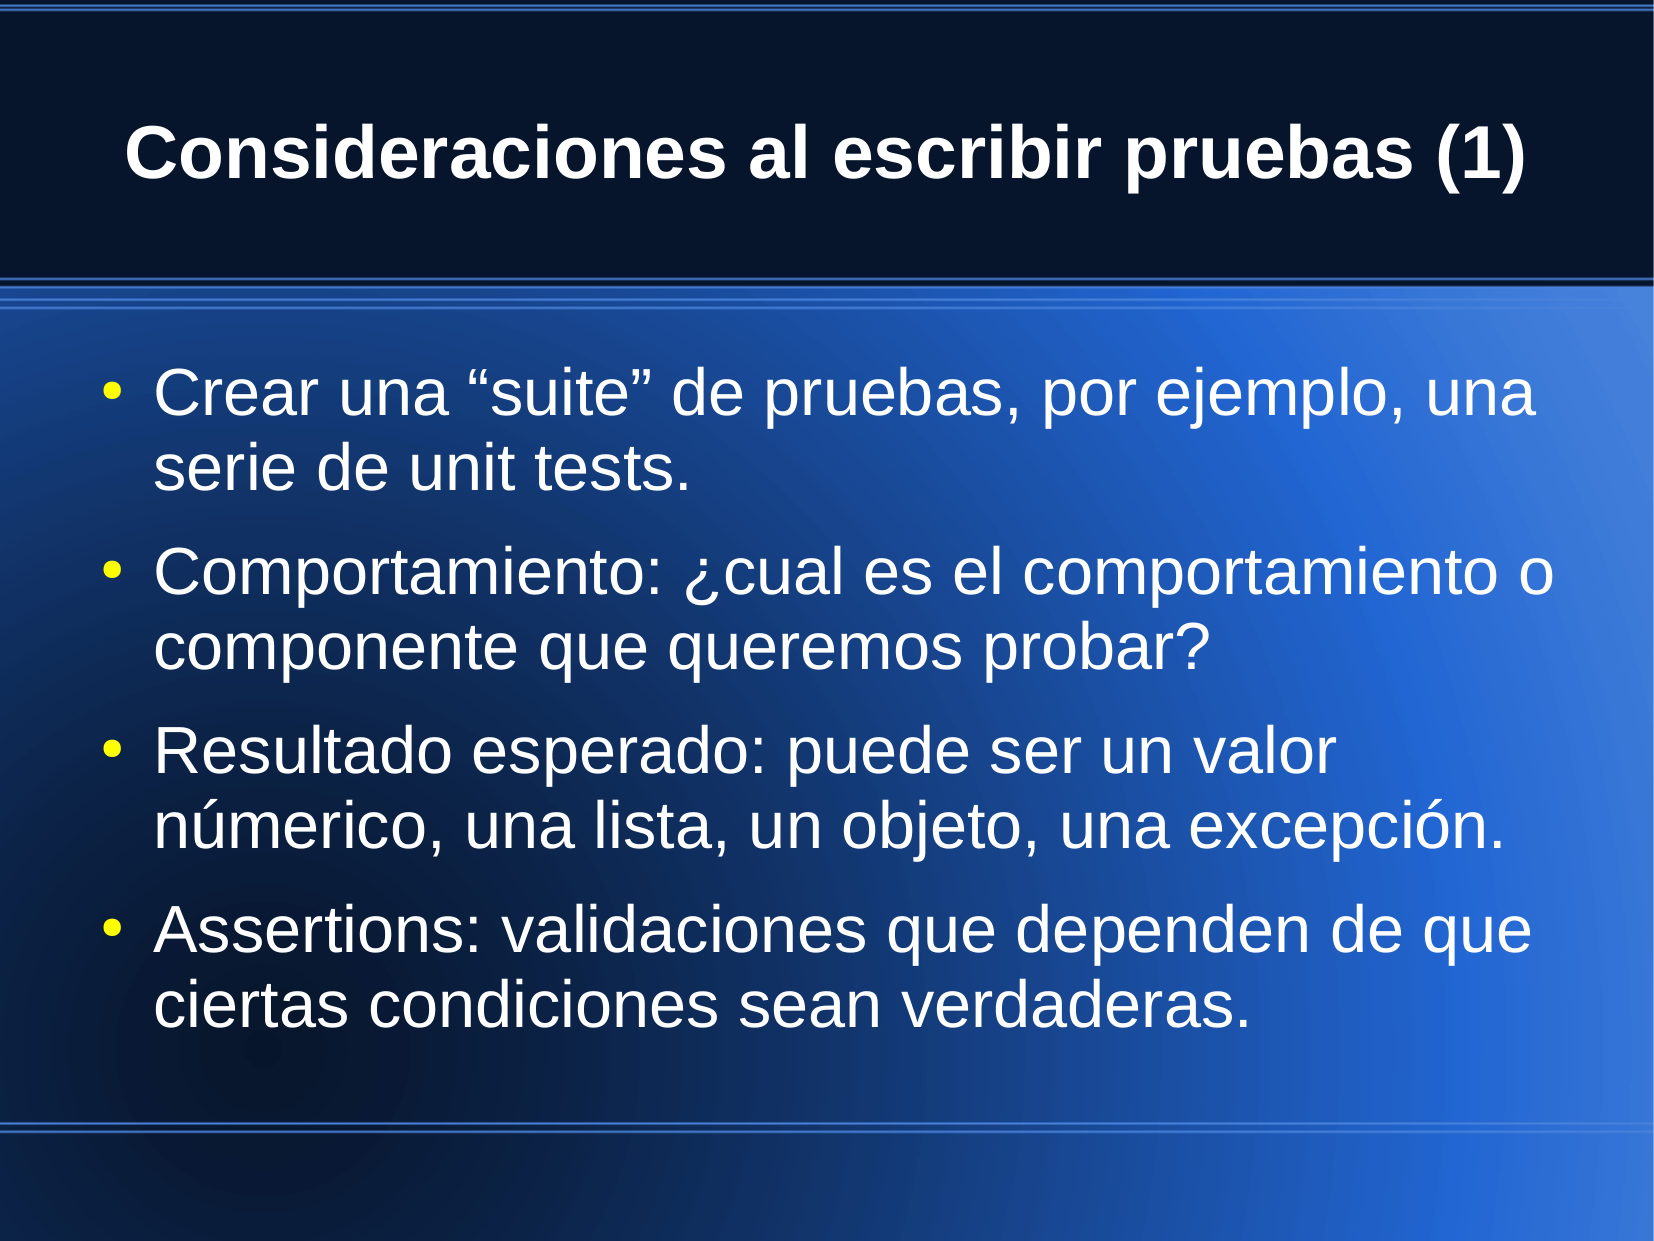

# Consideraciones al escribir pruebas (1)
Crear una “suite” de pruebas, por ejemplo, una serie de unit tests.
Comportamiento: ¿cual es el comportamiento o componente que queremos probar?
Resultado esperado: puede ser un valor númerico, una lista, un objeto, una excepción.
Assertions: validaciones que dependen de que ciertas condiciones sean verdaderas.